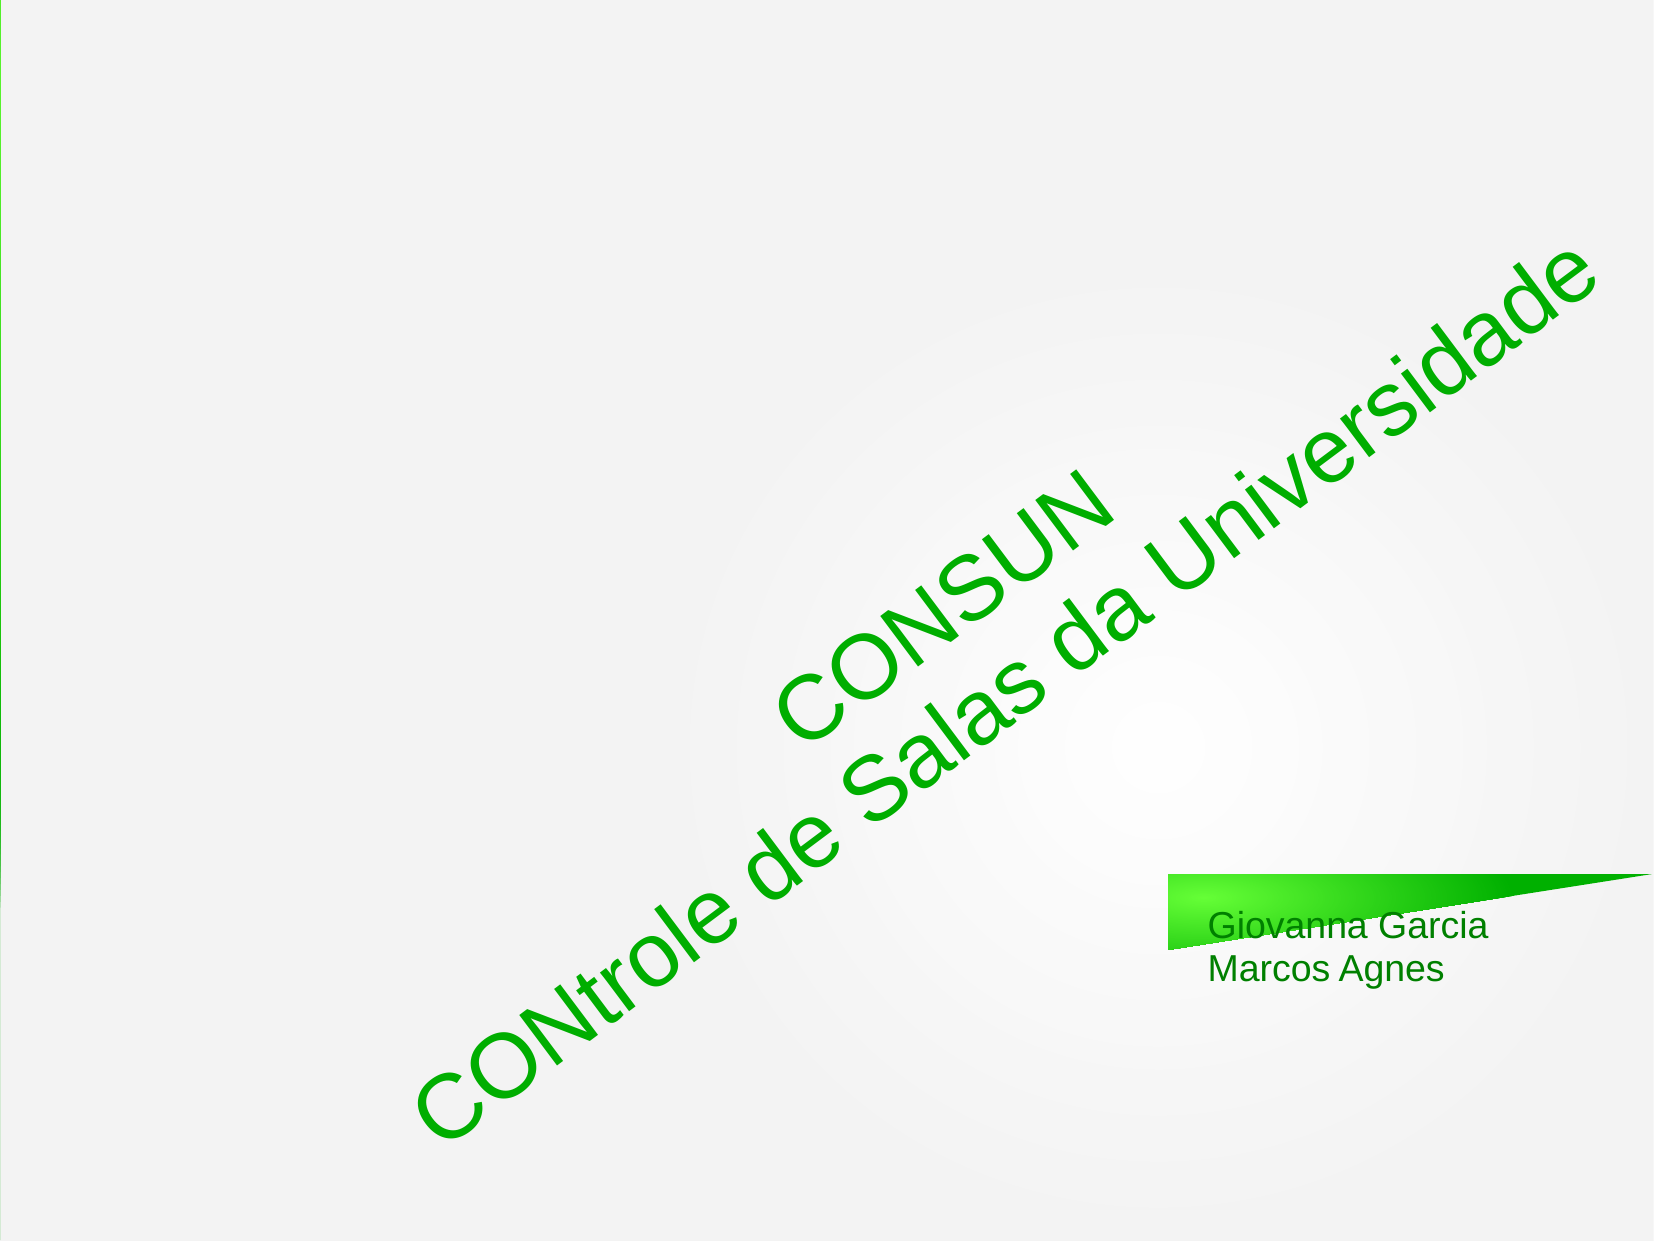

# CONSUN CONtrole de Salas da Universidade
Giovanna Garcia
Marcos Agnes